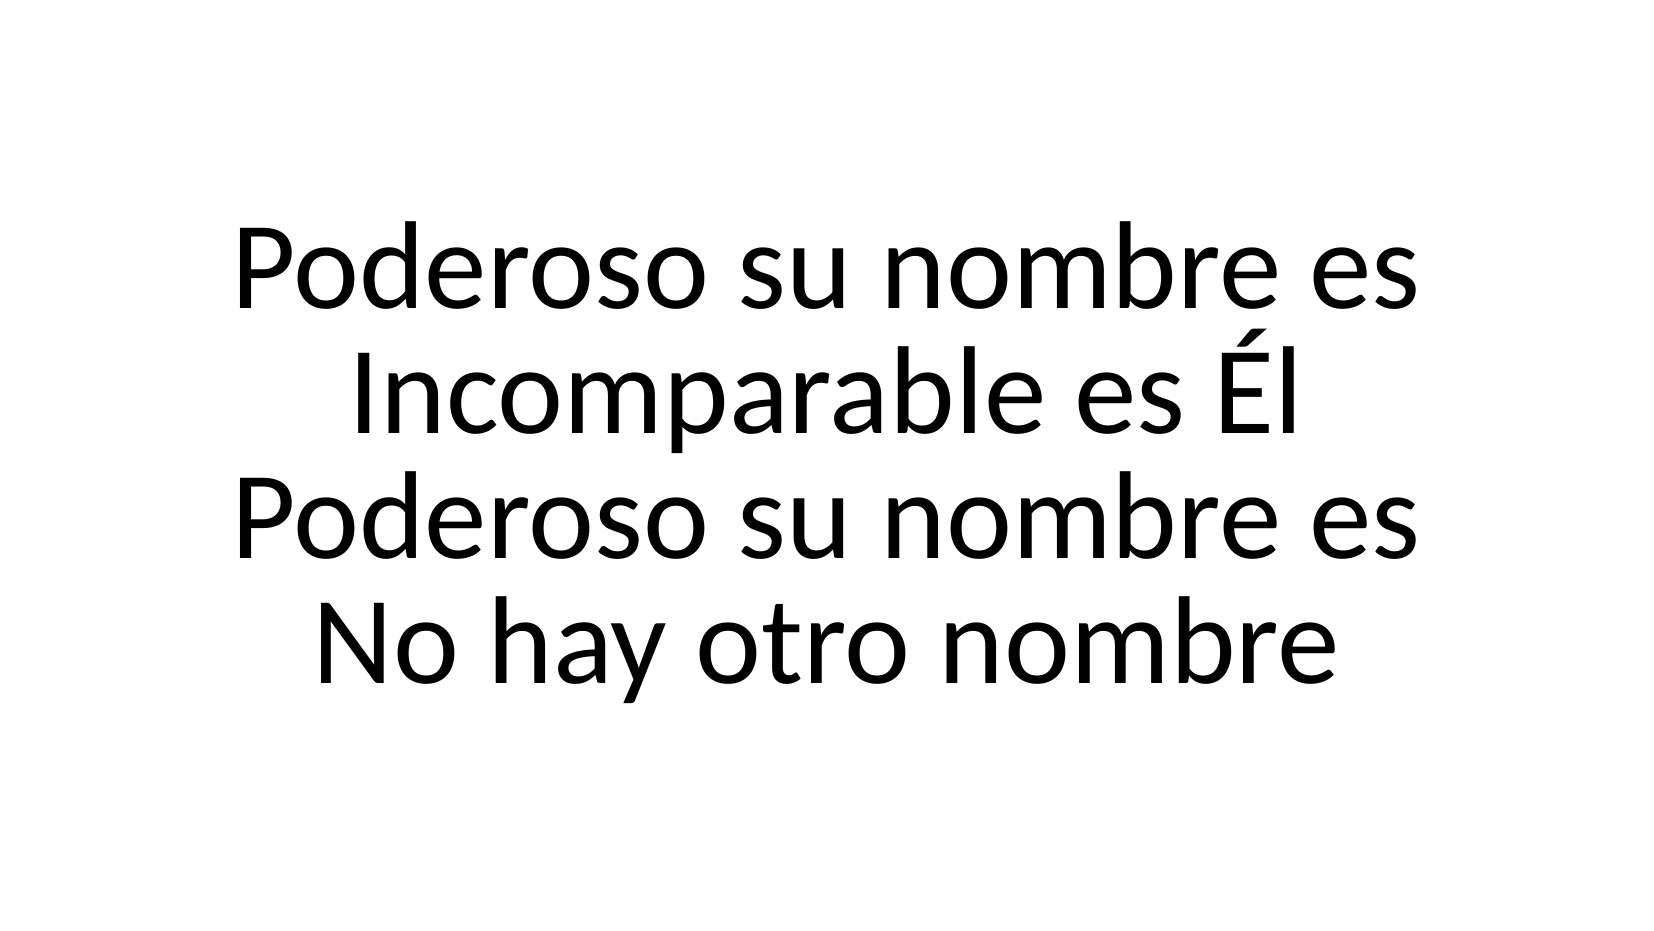

# Poderoso su nombre es Incomparable es Él Poderoso su nombre es No hay otro nombre